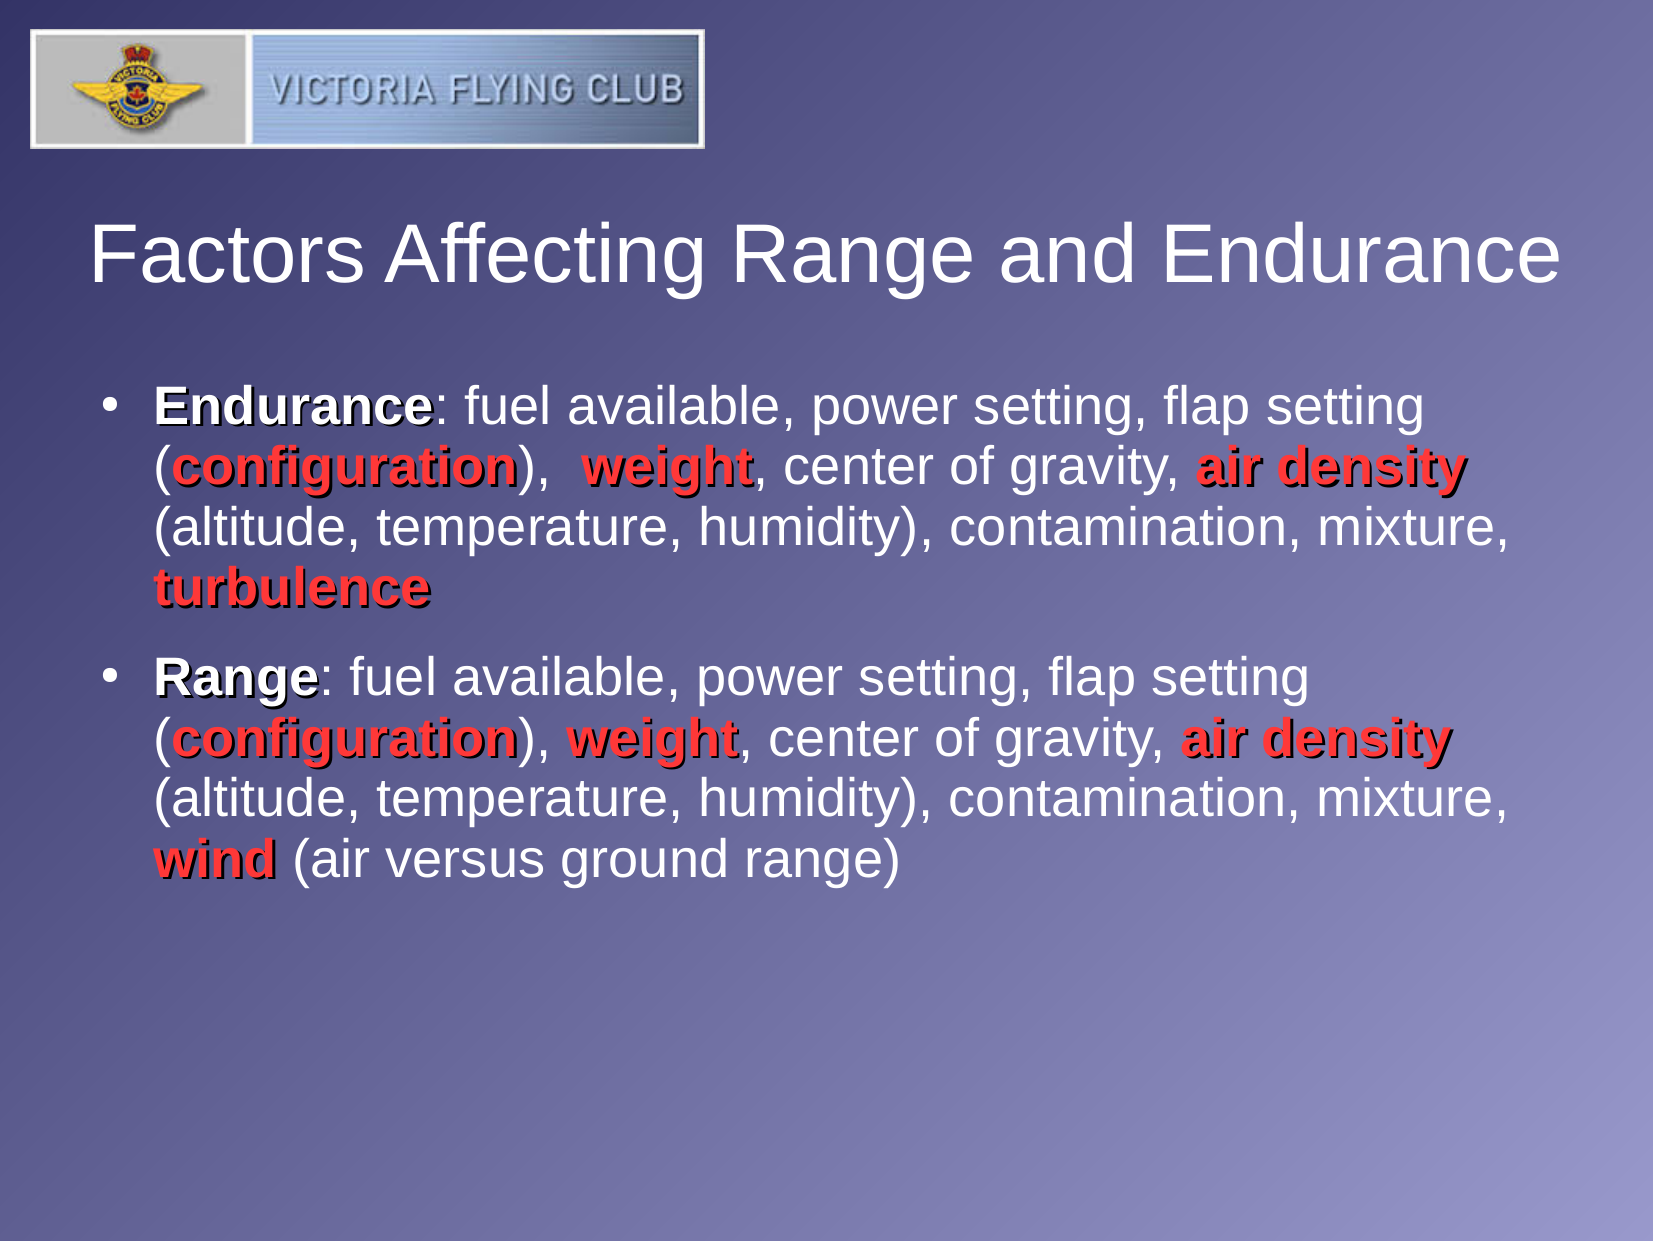

# Factors Affecting Range and Endurance
Endurance: fuel available, power setting, flap setting (configuration), weight, center of gravity, air density (altitude, temperature, humidity), contamination, mixture, turbulence
Range: fuel available, power setting, flap setting (configuration), weight, center of gravity, air density (altitude, temperature, humidity), contamination, mixture, wind (air versus ground range)